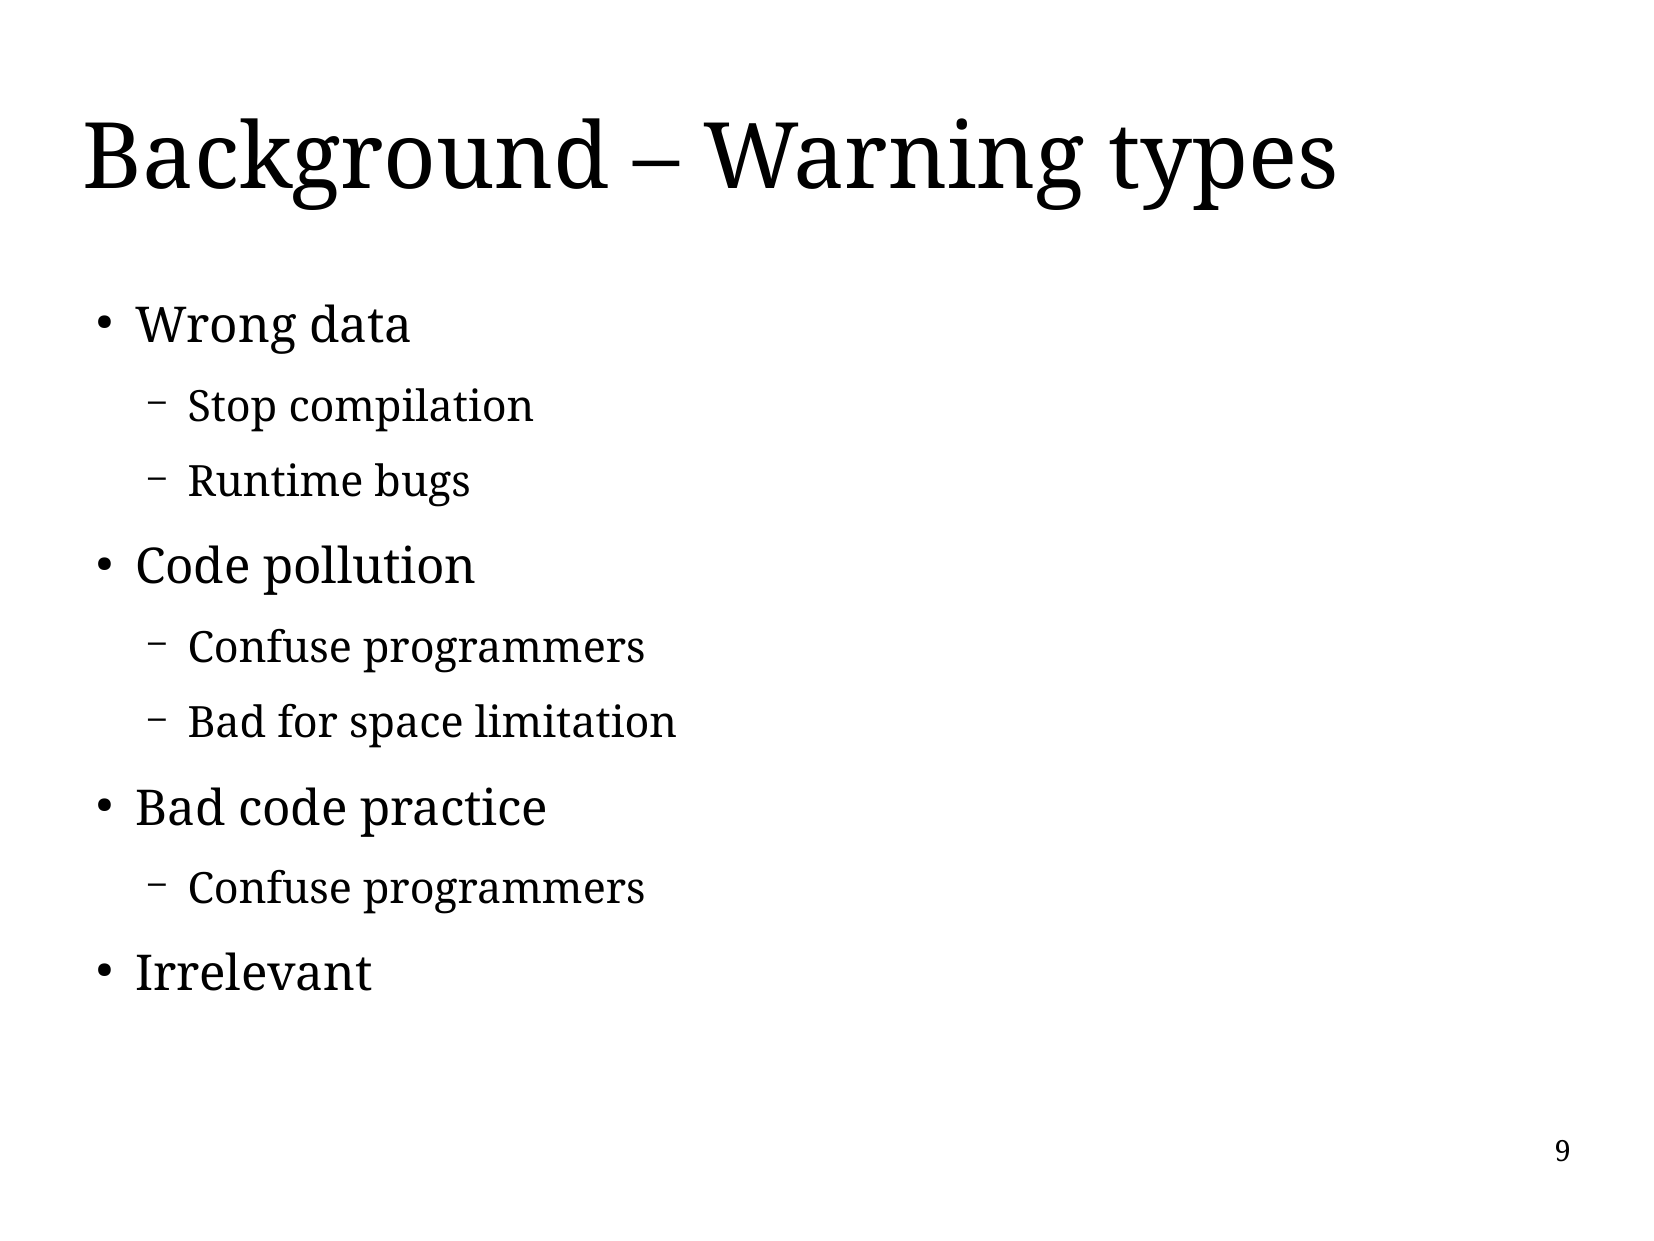

# Background – Warning types
Wrong data
Stop compilation
Runtime bugs
Code pollution
Confuse programmers
Bad for space limitation
Bad code practice
Confuse programmers
Irrelevant
9